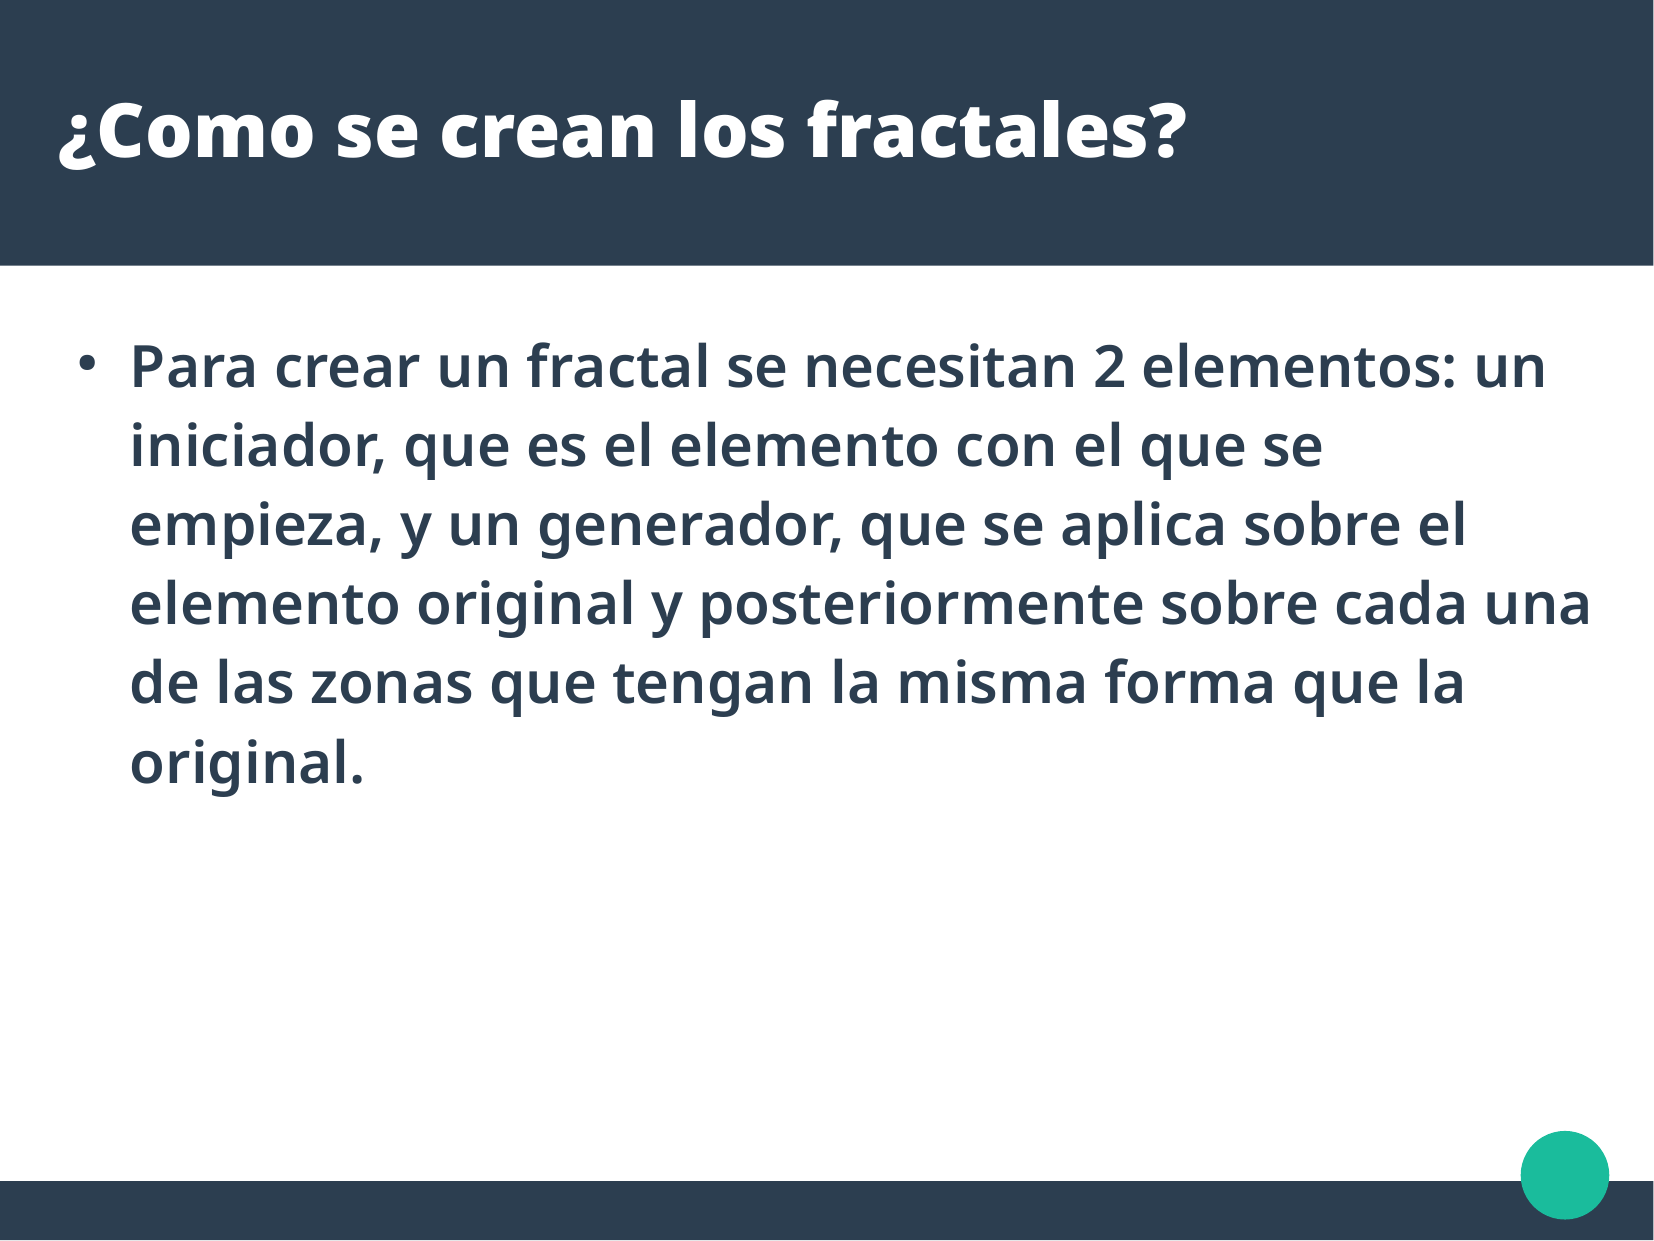

# ¿Como se crean los fractales?
Para crear un fractal se necesitan 2 elementos: un iniciador, que es el elemento con el que se empieza, y un generador, que se aplica sobre el elemento original y posteriormente sobre cada una de las zonas que tengan la misma forma que la original.